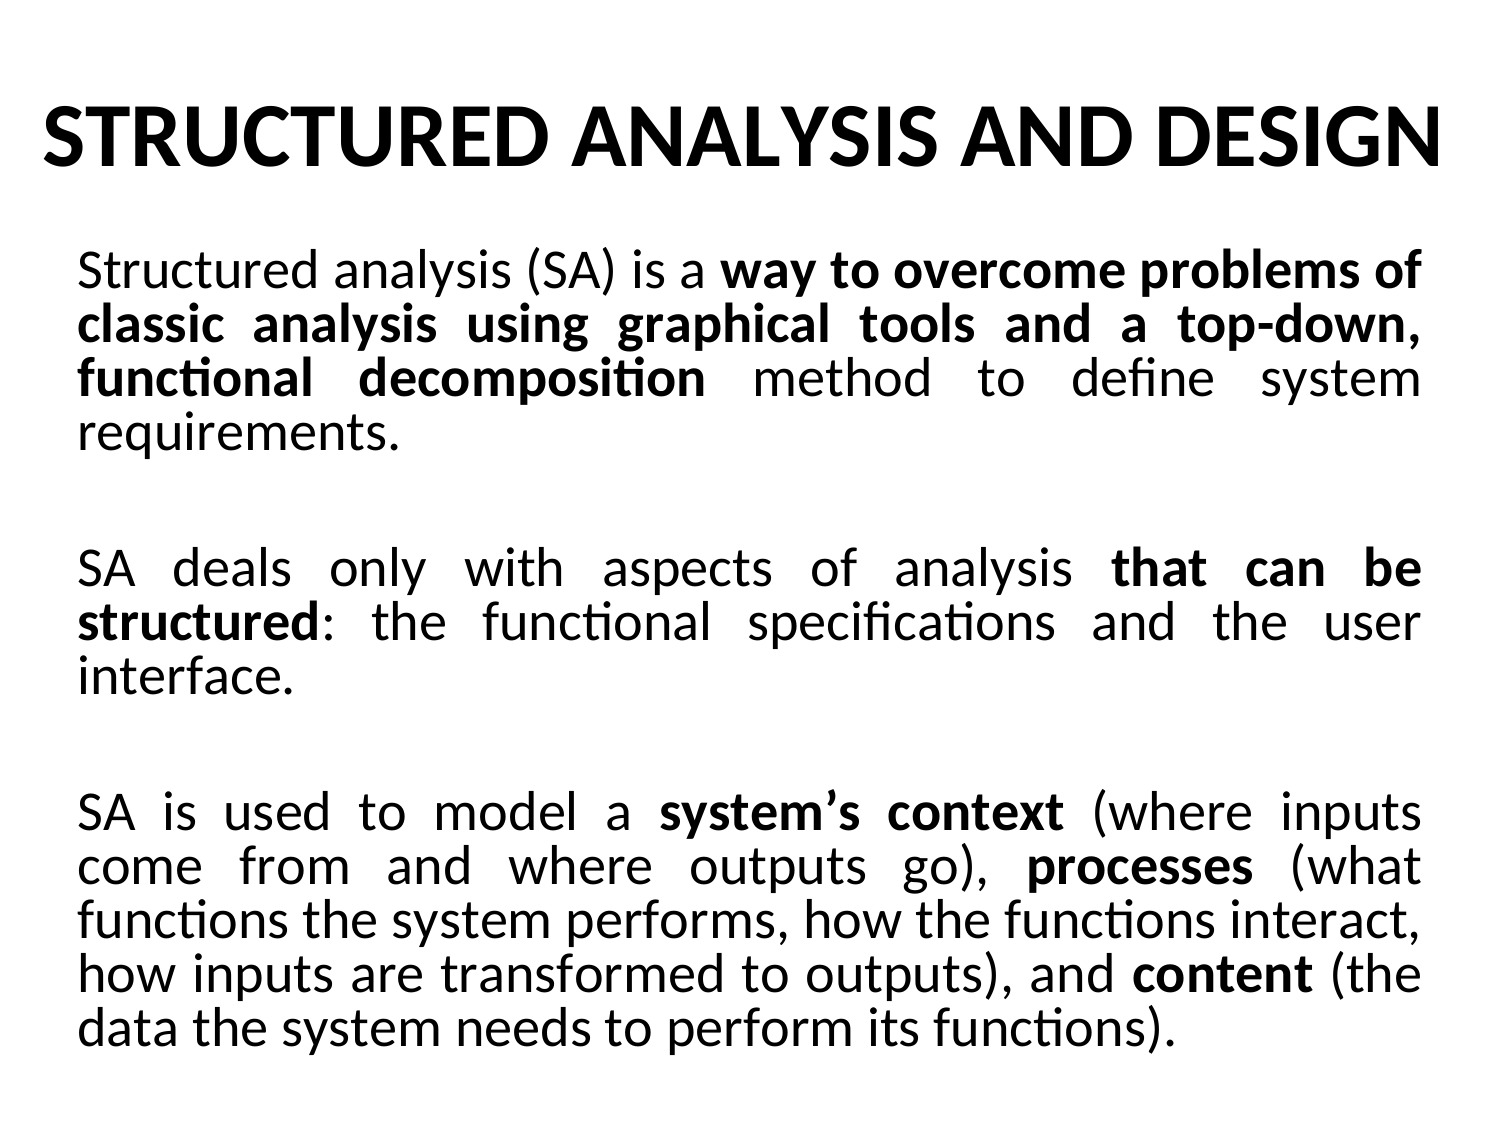

# STRUCTURED ANALYSIS AND DESIGN
Structured analysis (SA) is a way to overcome problems of classic analysis using graphical tools and a top-down, functional decomposition method to define system requirements.
SA deals only with aspects of analysis that can be structured: the functional specifications and the user interface.
SA is used to model a system’s context (where inputs come from and where outputs go), processes (what functions the system performs, how the functions interact, how inputs are transformed to outputs), and content (the data the system needs to perform its functions).